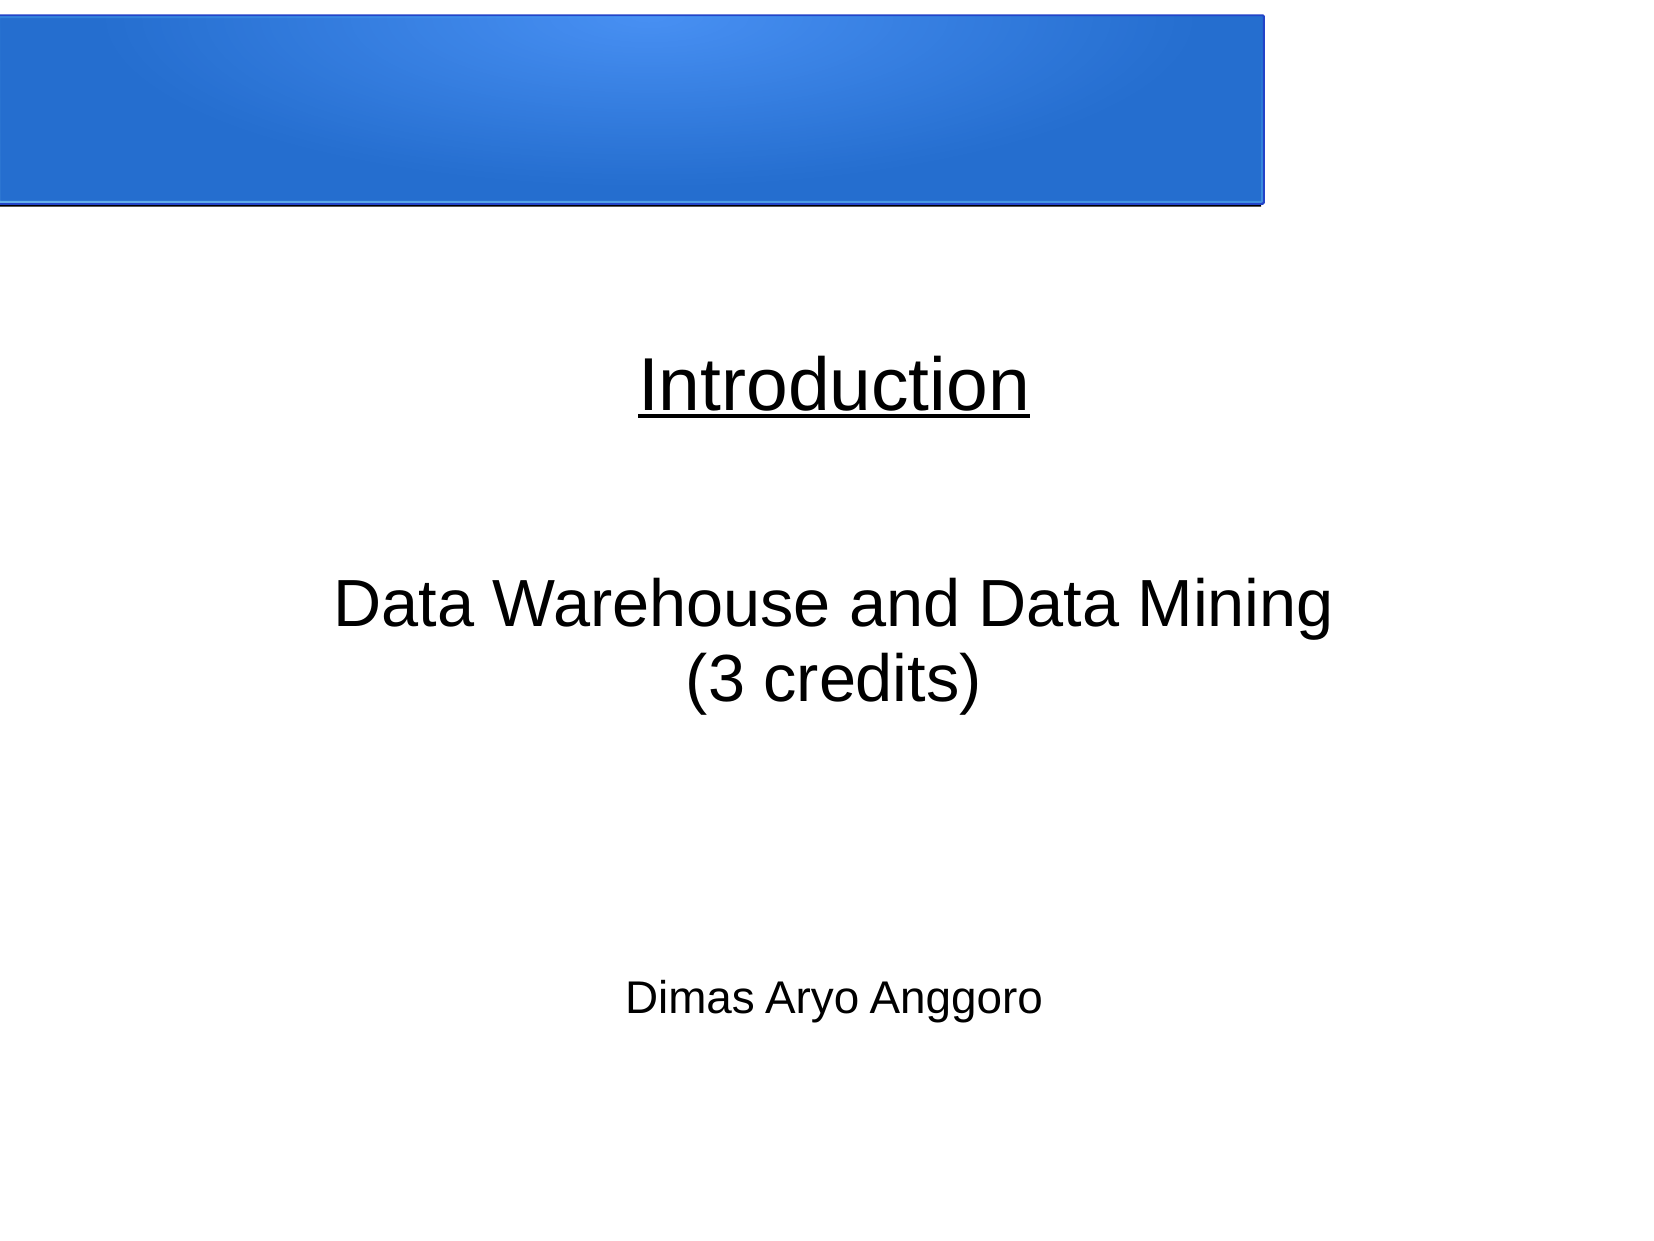

#
Introduction
Data Warehouse and Data Mining
(3 credits)
Dimas Aryo Anggoro